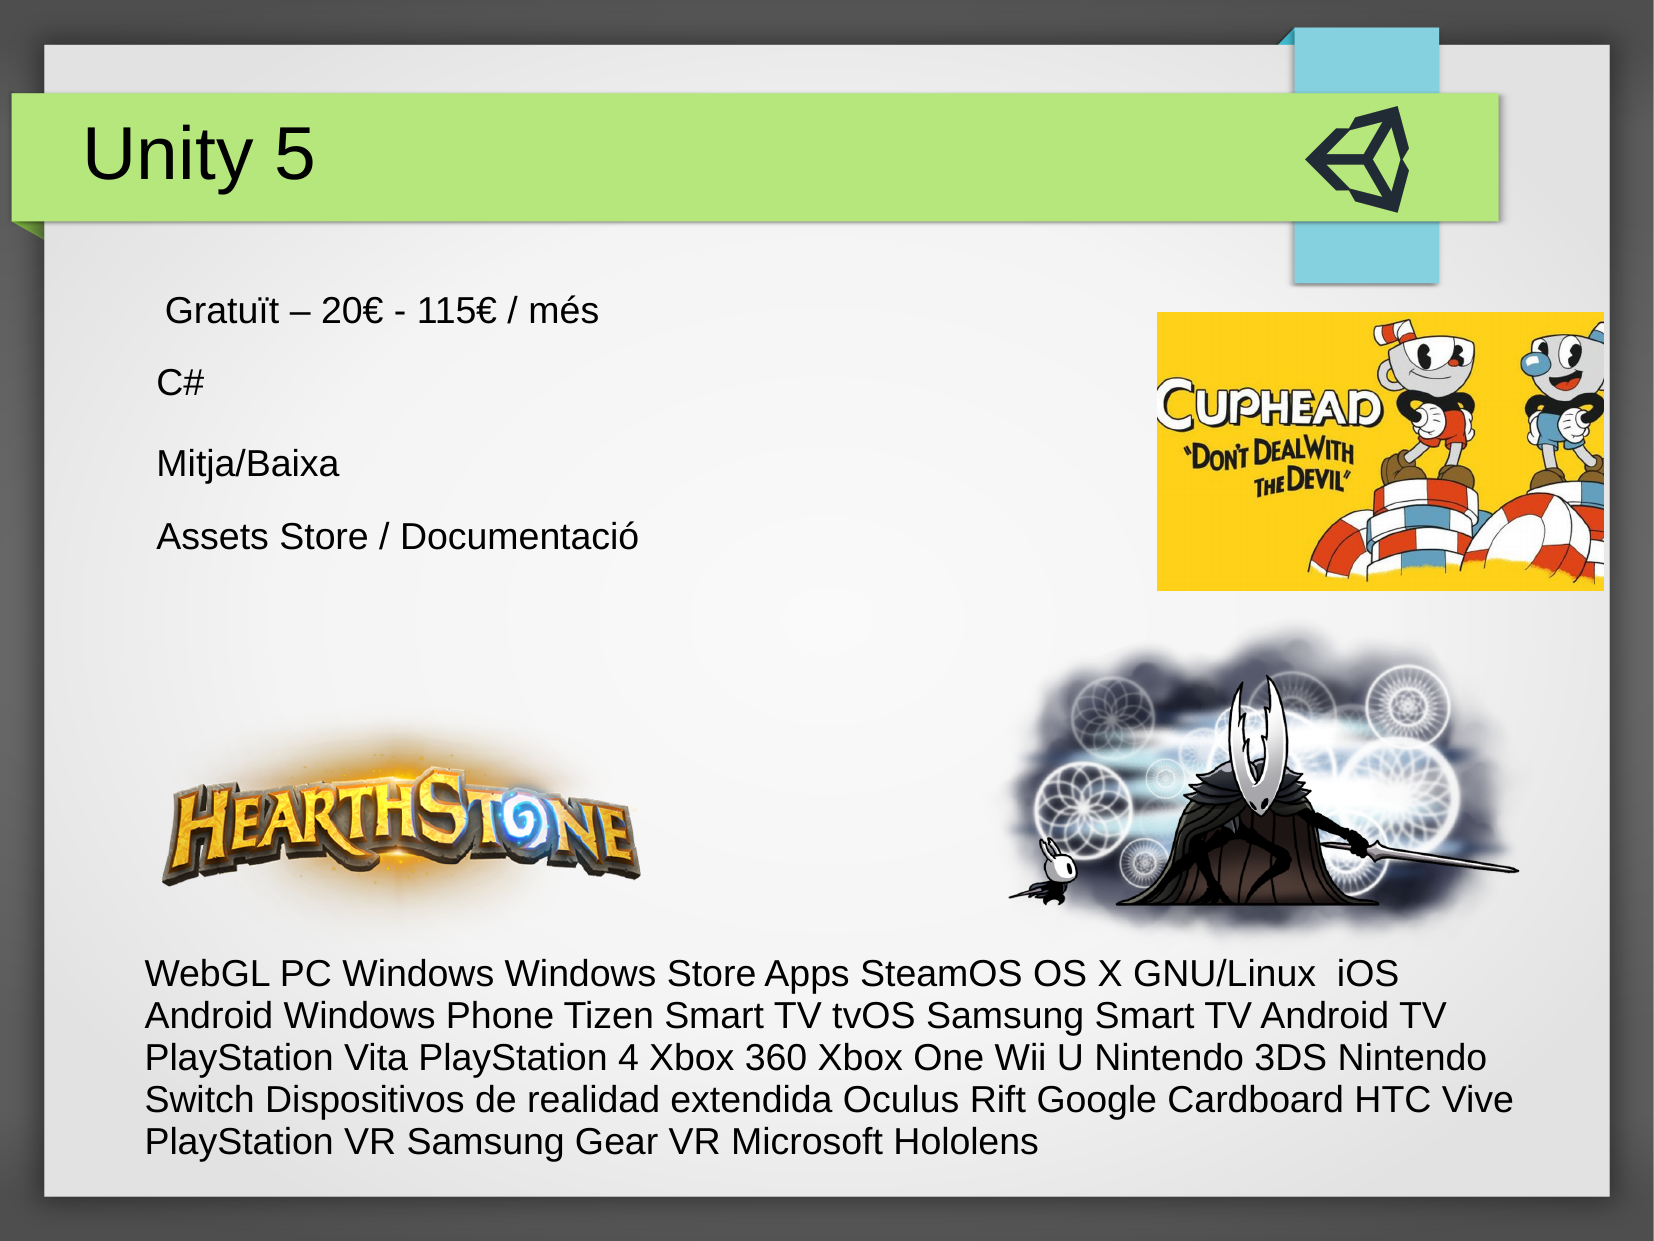

# Unity 5
Gratuït – 20€ - 115€ / més
C#
Mitja/Baixa
Assets Store / Documentació
WebGL PC Windows Windows Store Apps SteamOS OS X GNU/Linux iOS Android Windows Phone Tizen Smart TV tvOS Samsung Smart TV Android TV PlayStation Vita PlayStation 4 Xbox 360 Xbox One Wii U Nintendo 3DS Nintendo Switch Dispositivos de realidad extendida Oculus Rift Google Cardboard HTC Vive PlayStation VR Samsung Gear VR Microsoft Hololens